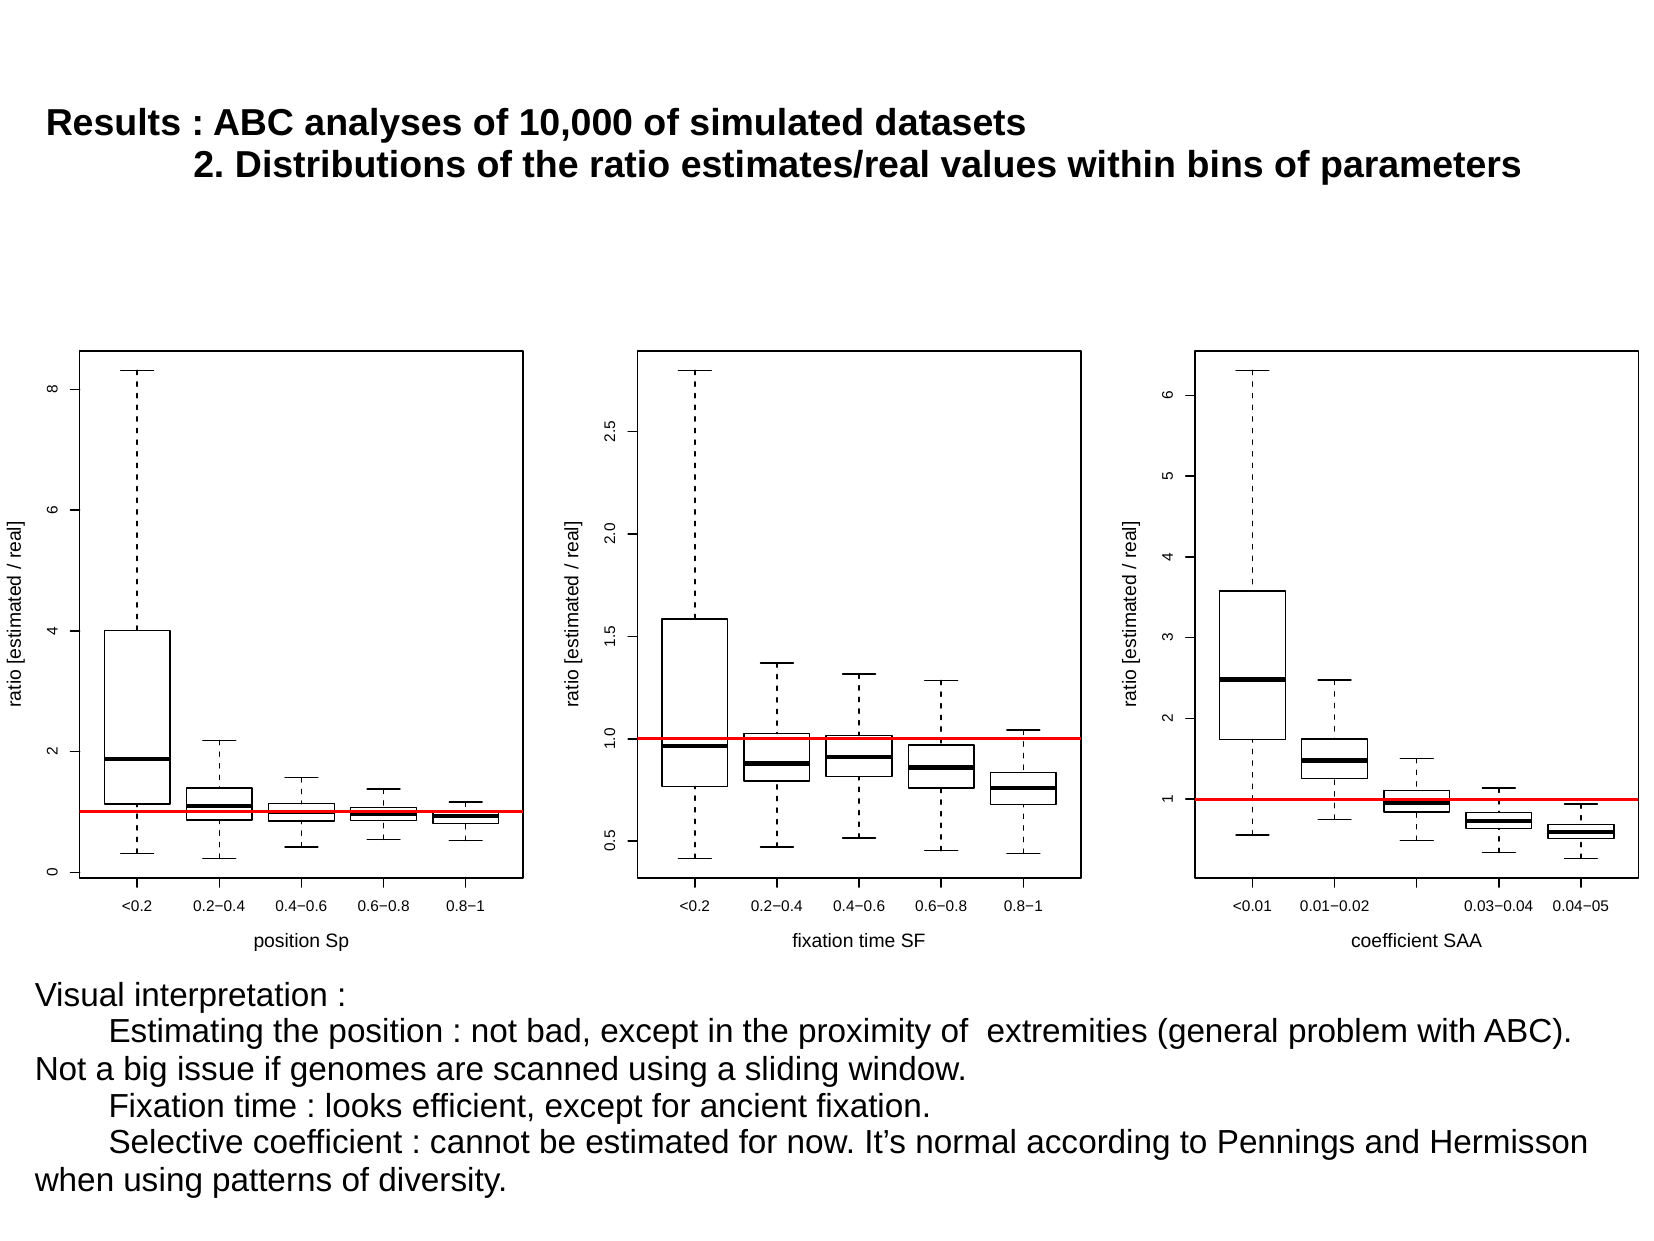

Results : ABC analyses of 10,000 of simulated datasets
		2. Distributions of the ratio estimates/real values within bins of parameters
Visual interpretation :
	Estimating the position : not bad, except in the proximity of extremities (general problem with ABC).
Not a big issue if genomes are scanned using a sliding window.
	Fixation time : looks efficient, except for ancient fixation.
	Selective coefficient : cannot be estimated for now. It’s normal according to Pennings and Hermisson
when using patterns of diversity.